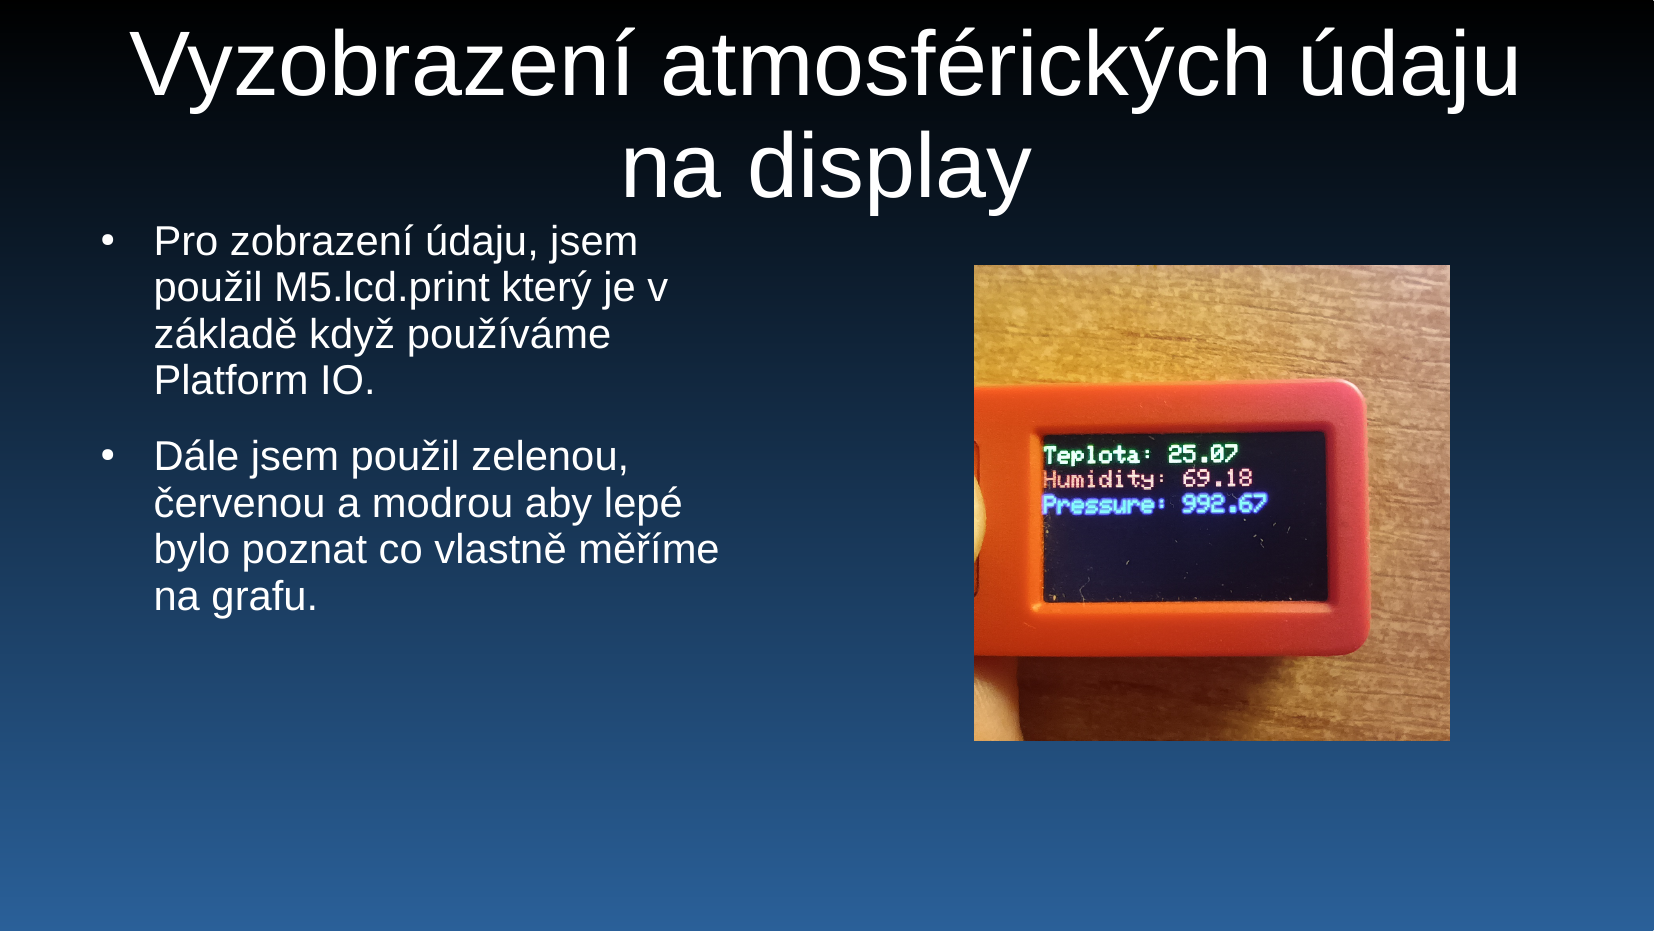

# Vyzobrazení atmosférických údaju na display
Pro zobrazení údaju, jsem použil M5.lcd.print který je v základě když používáme Platform IO.
Dále jsem použil zelenou, červenou a modrou aby lepé bylo poznat co vlastně měříme na grafu.